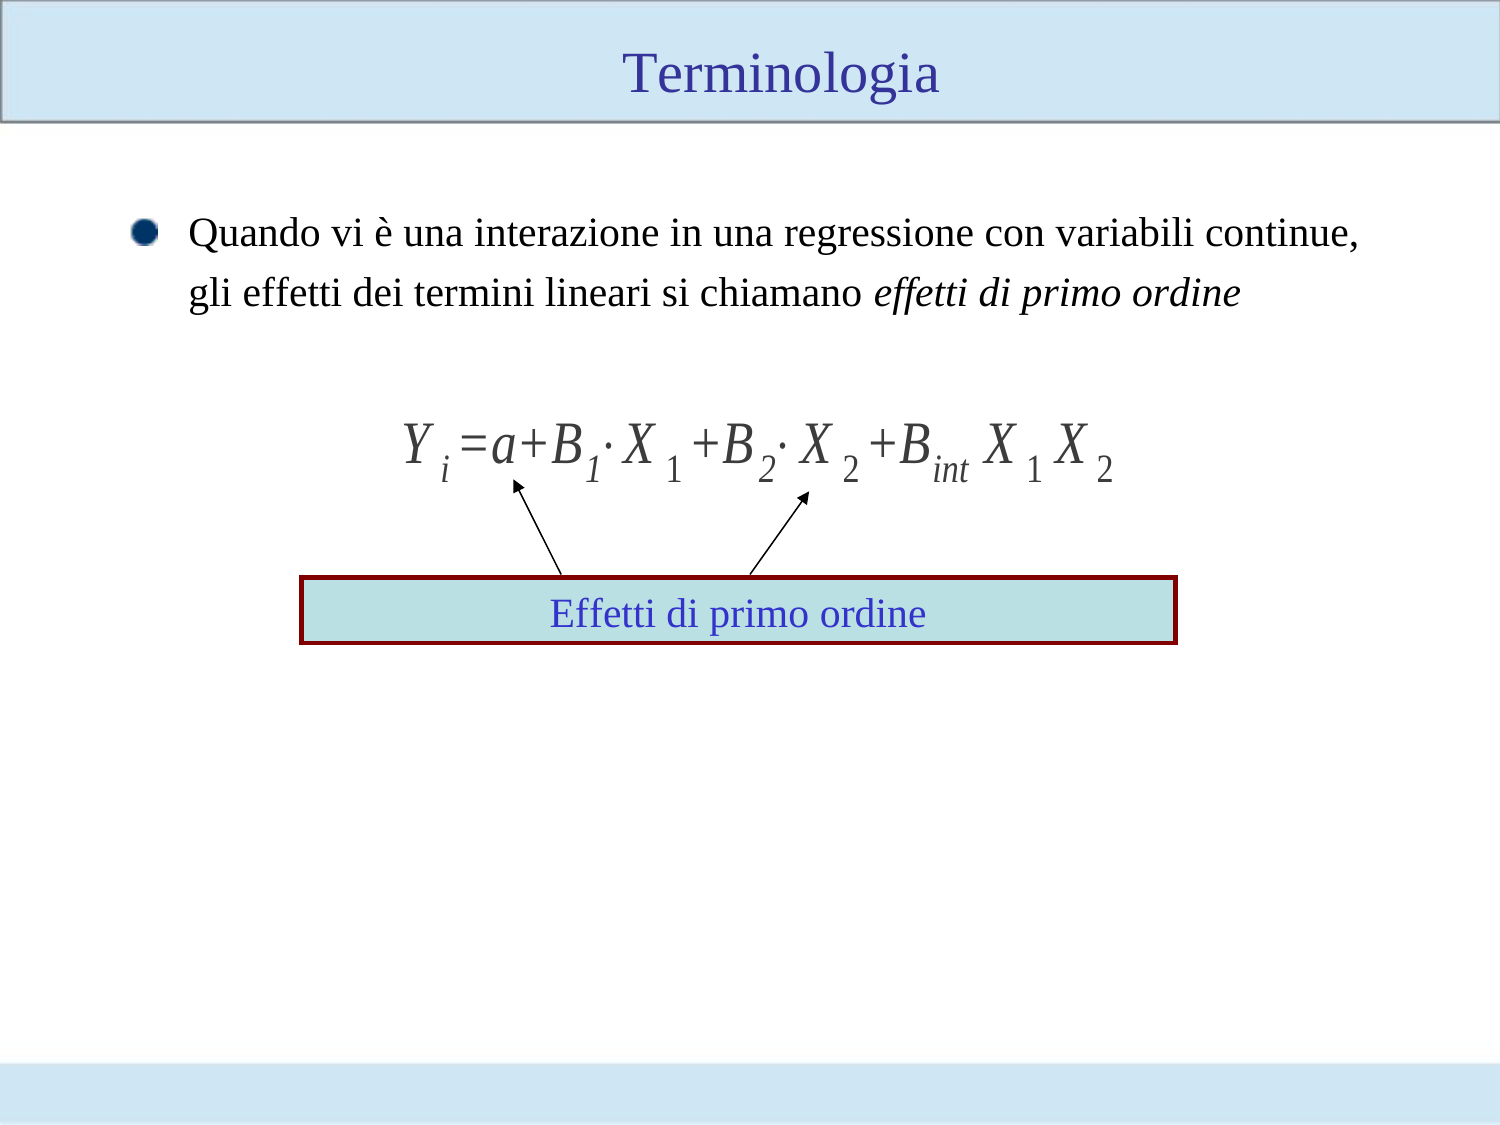

# Terminologia
Quando vi è una interazione in una regressione con variabili continue, gli effetti dei termini lineari si chiamano effetti di primo ordine
Effetti di primo ordine